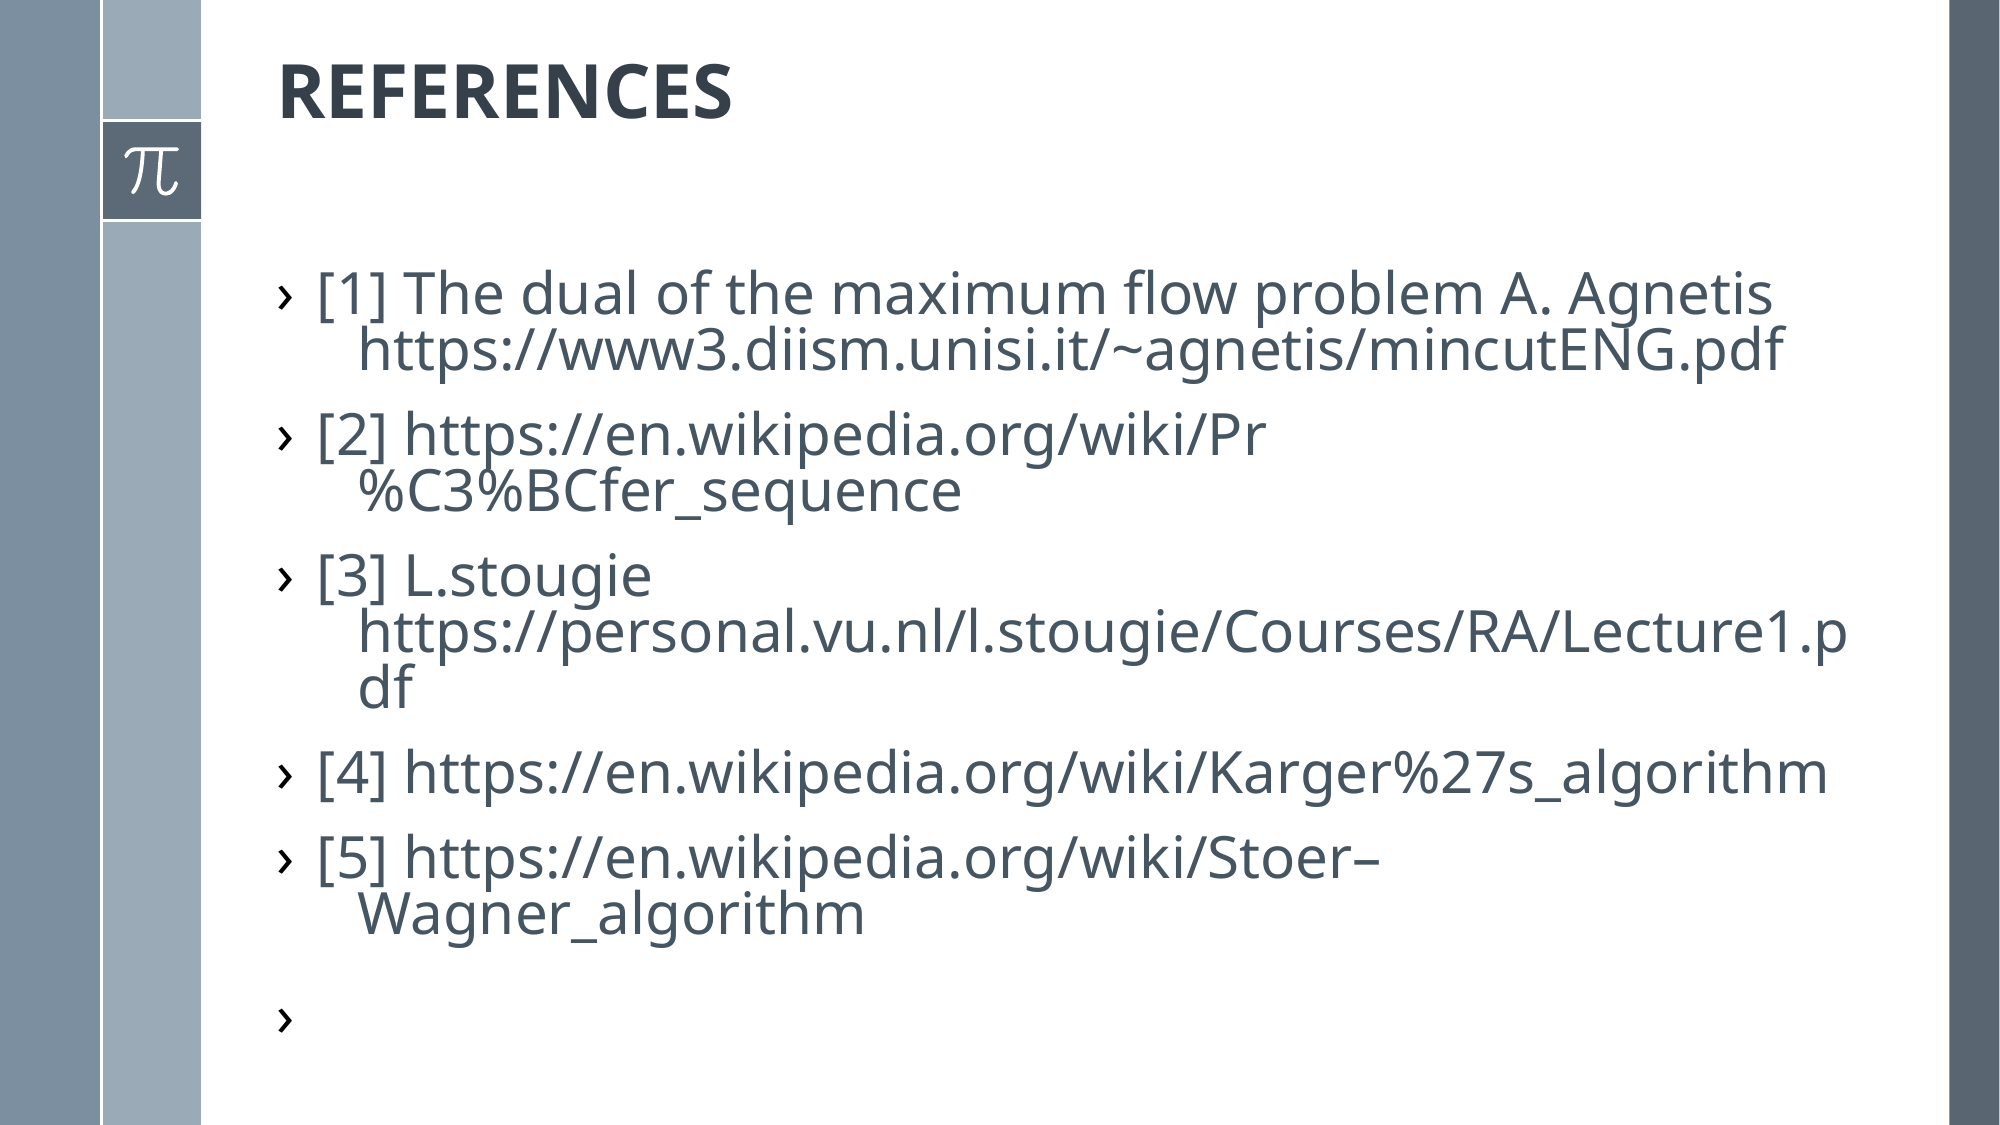

# REFERENCES
[1] The dual of the maximum flow problem A. Agnetis https://www3.diism.unisi.it/~agnetis/mincutENG.pdf
[2] https://en.wikipedia.org/wiki/Pr%C3%BCfer_sequence
[3] L.stougie https://personal.vu.nl/l.stougie/Courses/RA/Lecture1.pdf
[4] https://en.wikipedia.org/wiki/Karger%27s_algorithm
[5] https://en.wikipedia.org/wiki/Stoer–Wagner_algorithm